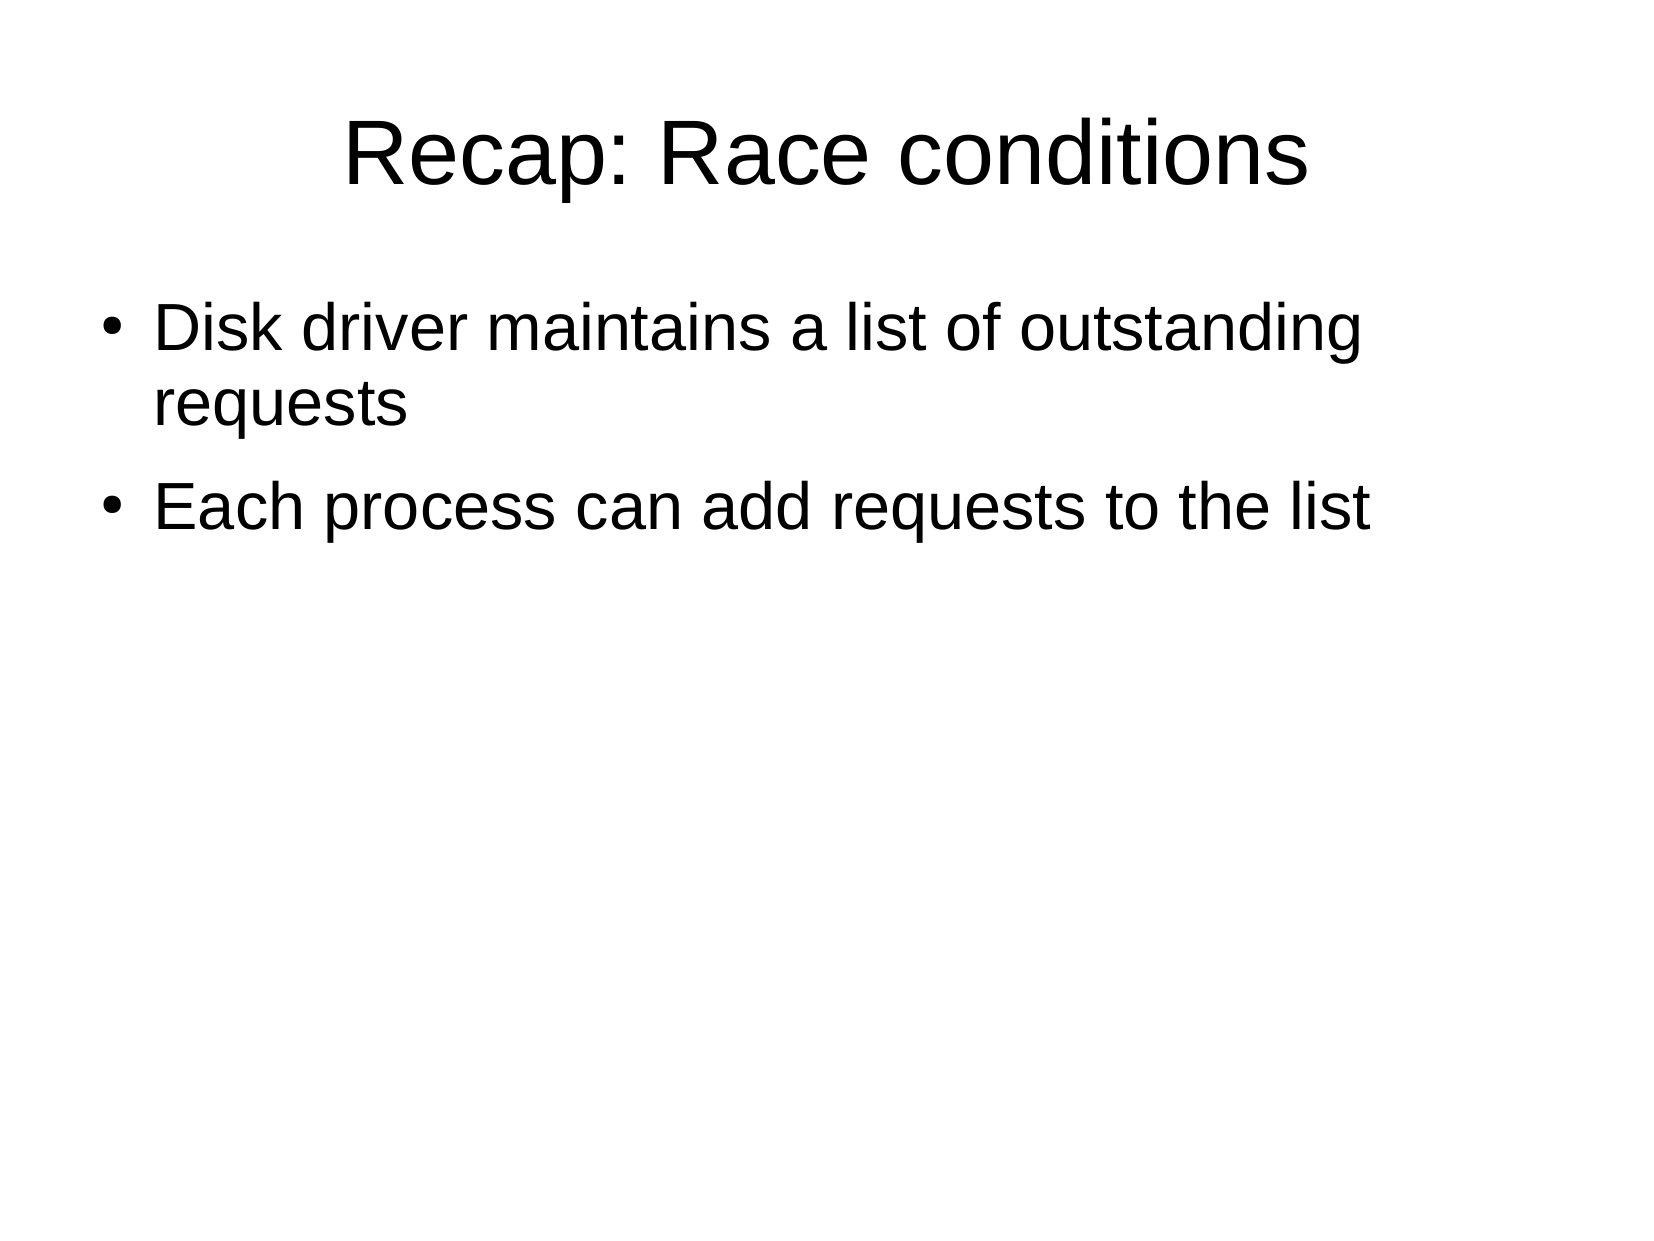

# Recap: Race conditions
Disk driver maintains a list of outstanding requests
Each process can add requests to the list